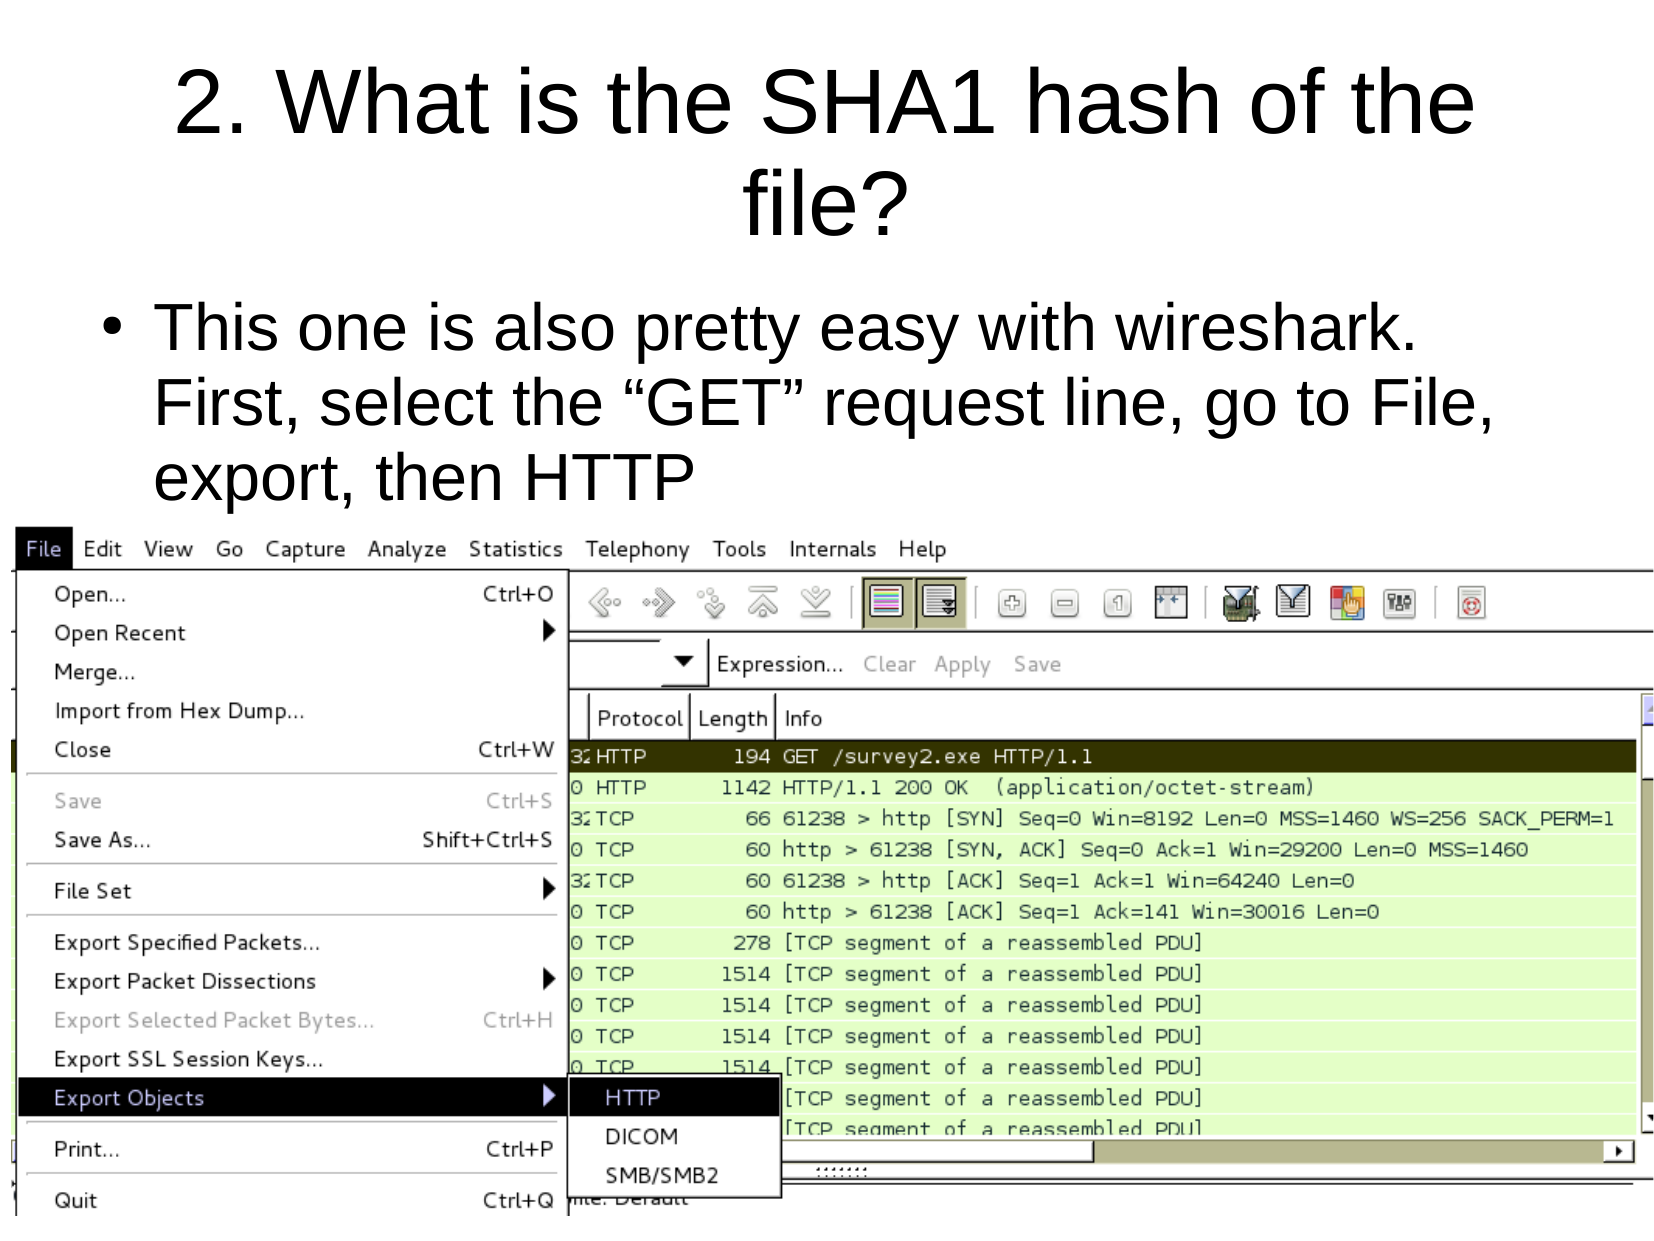

# 2. What is the SHA1 hash of the file?
This one is also pretty easy with wireshark. First, select the “GET” request line, go to File, export, then HTTP